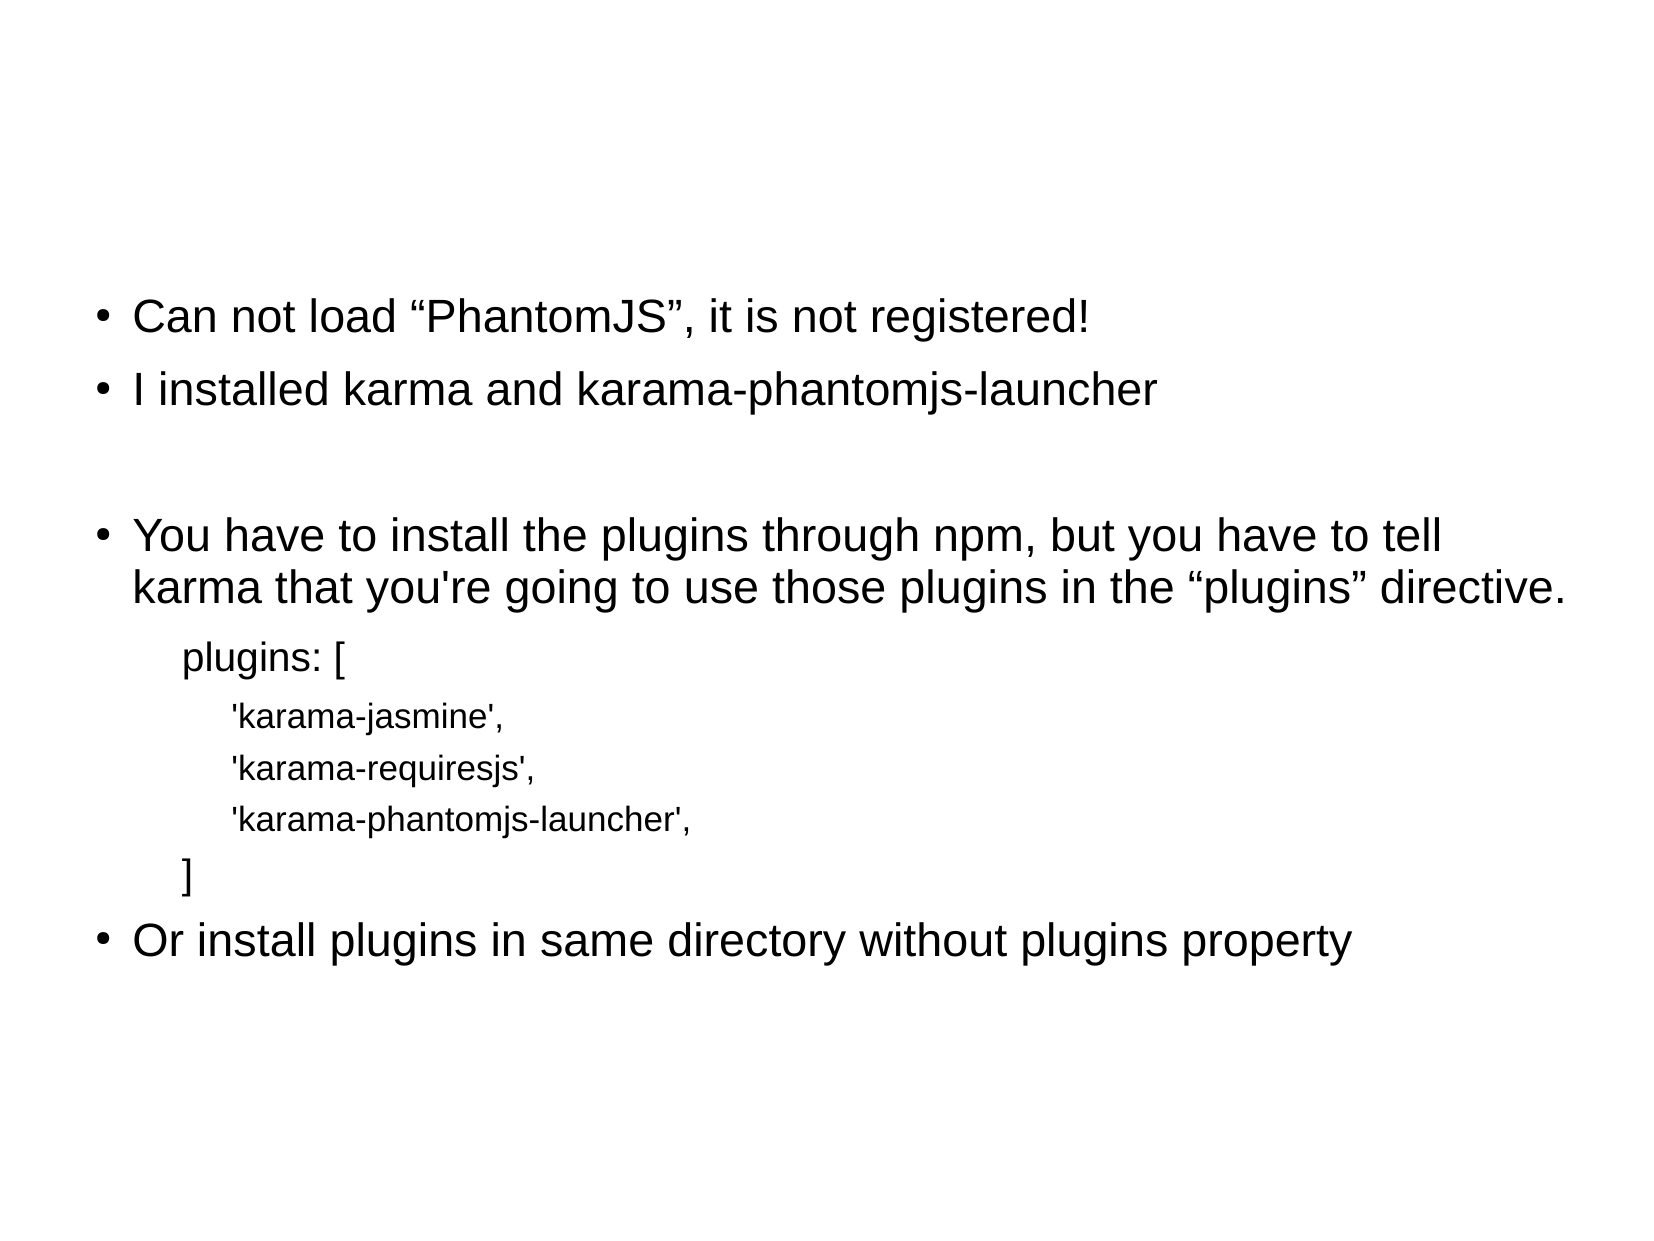

#
Can not load “PhantomJS”, it is not registered!
I installed karma and karama-phantomjs-launcher
You have to install the plugins through npm, but you have to tell karma that you're going to use those plugins in the “plugins” directive.
plugins: [
'karama-jasmine',
'karama-requiresjs',
'karama-phantomjs-launcher',
]
Or install plugins in same directory without plugins property